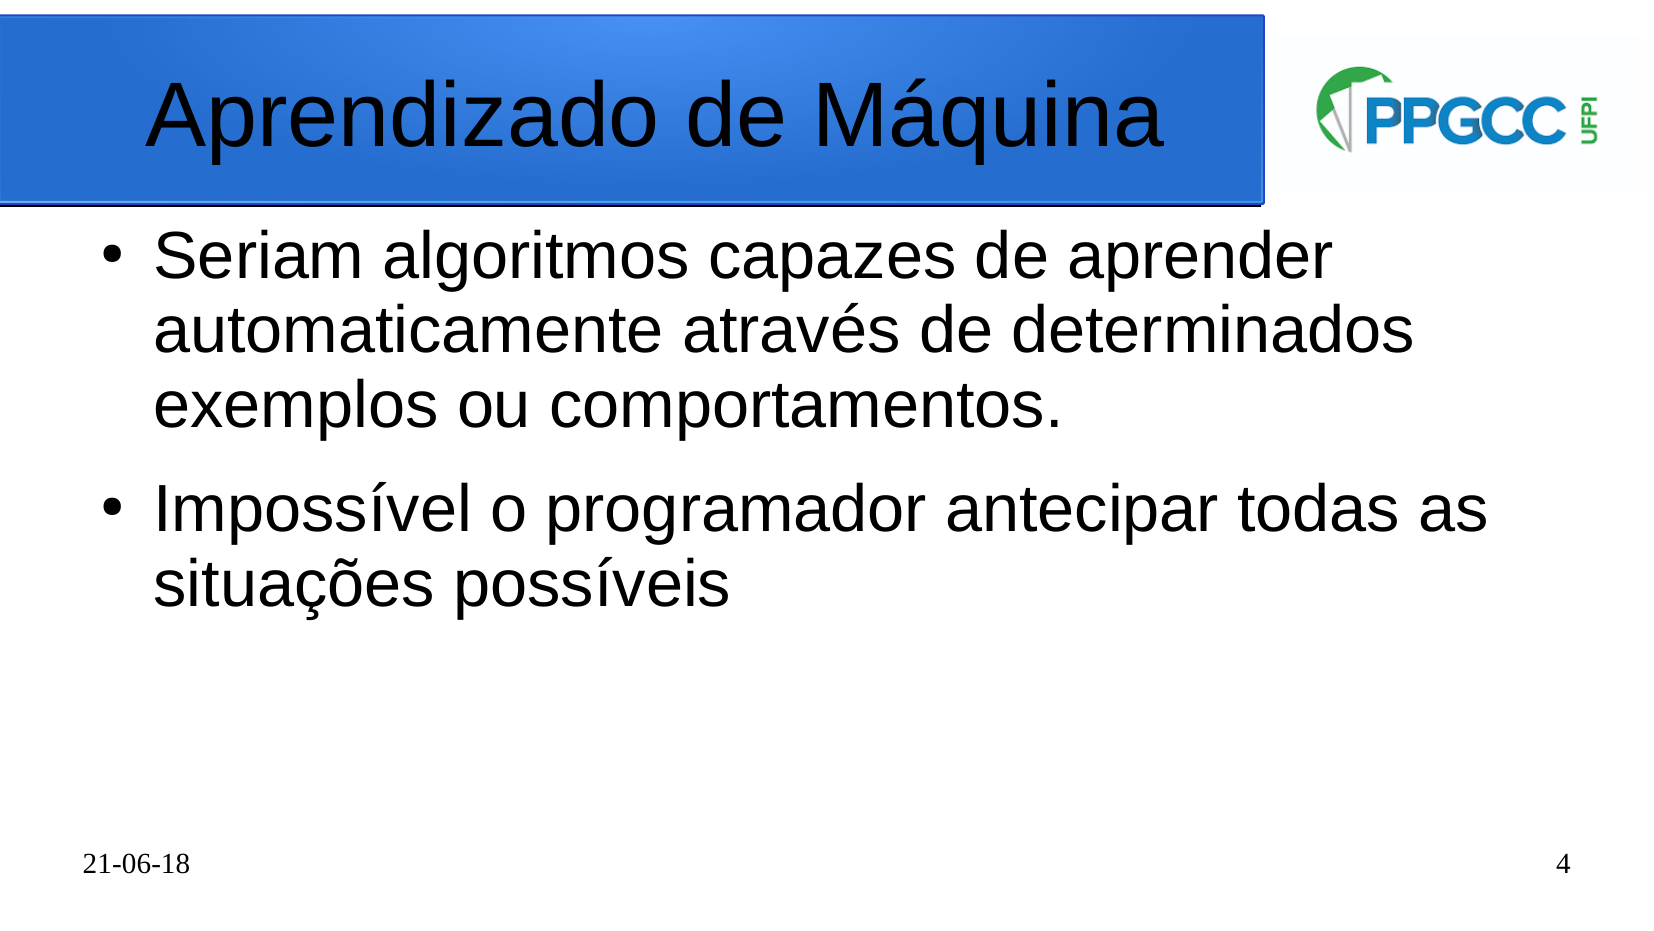

# Aprendizado de Máquina
Seriam algoritmos capazes de aprender automaticamente através de determinados exemplos ou comportamentos.
Impossível o programador antecipar todas as situações possíveis
21-06-18
4